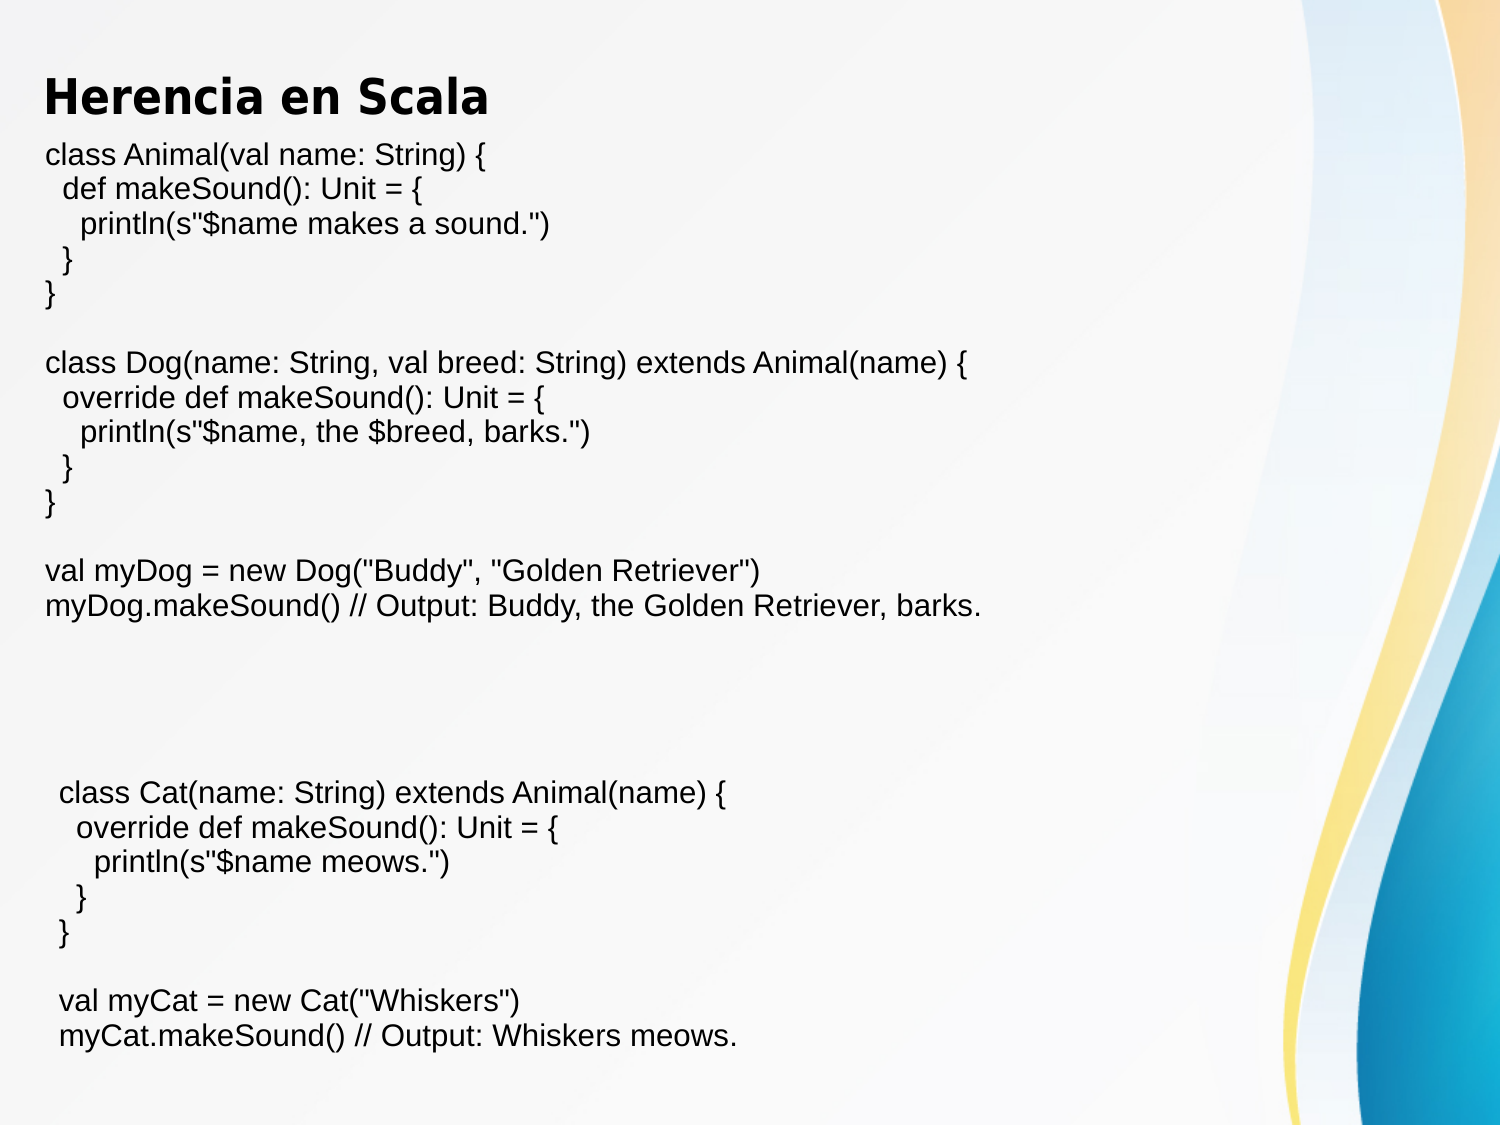

Herencia en Scala
class Animal(val name: String) {
 def makeSound(): Unit = {
 println(s"$name makes a sound.")
 }
}
class Dog(name: String, val breed: String) extends Animal(name) {
 override def makeSound(): Unit = {
 println(s"$name, the $breed, barks.")
 }
}
val myDog = new Dog("Buddy", "Golden Retriever")
myDog.makeSound() // Output: Buddy, the Golden Retriever, barks.
class Cat(name: String) extends Animal(name) {
 override def makeSound(): Unit = {
 println(s"$name meows.")
 }
}
val myCat = new Cat("Whiskers")
myCat.makeSound() // Output: Whiskers meows.